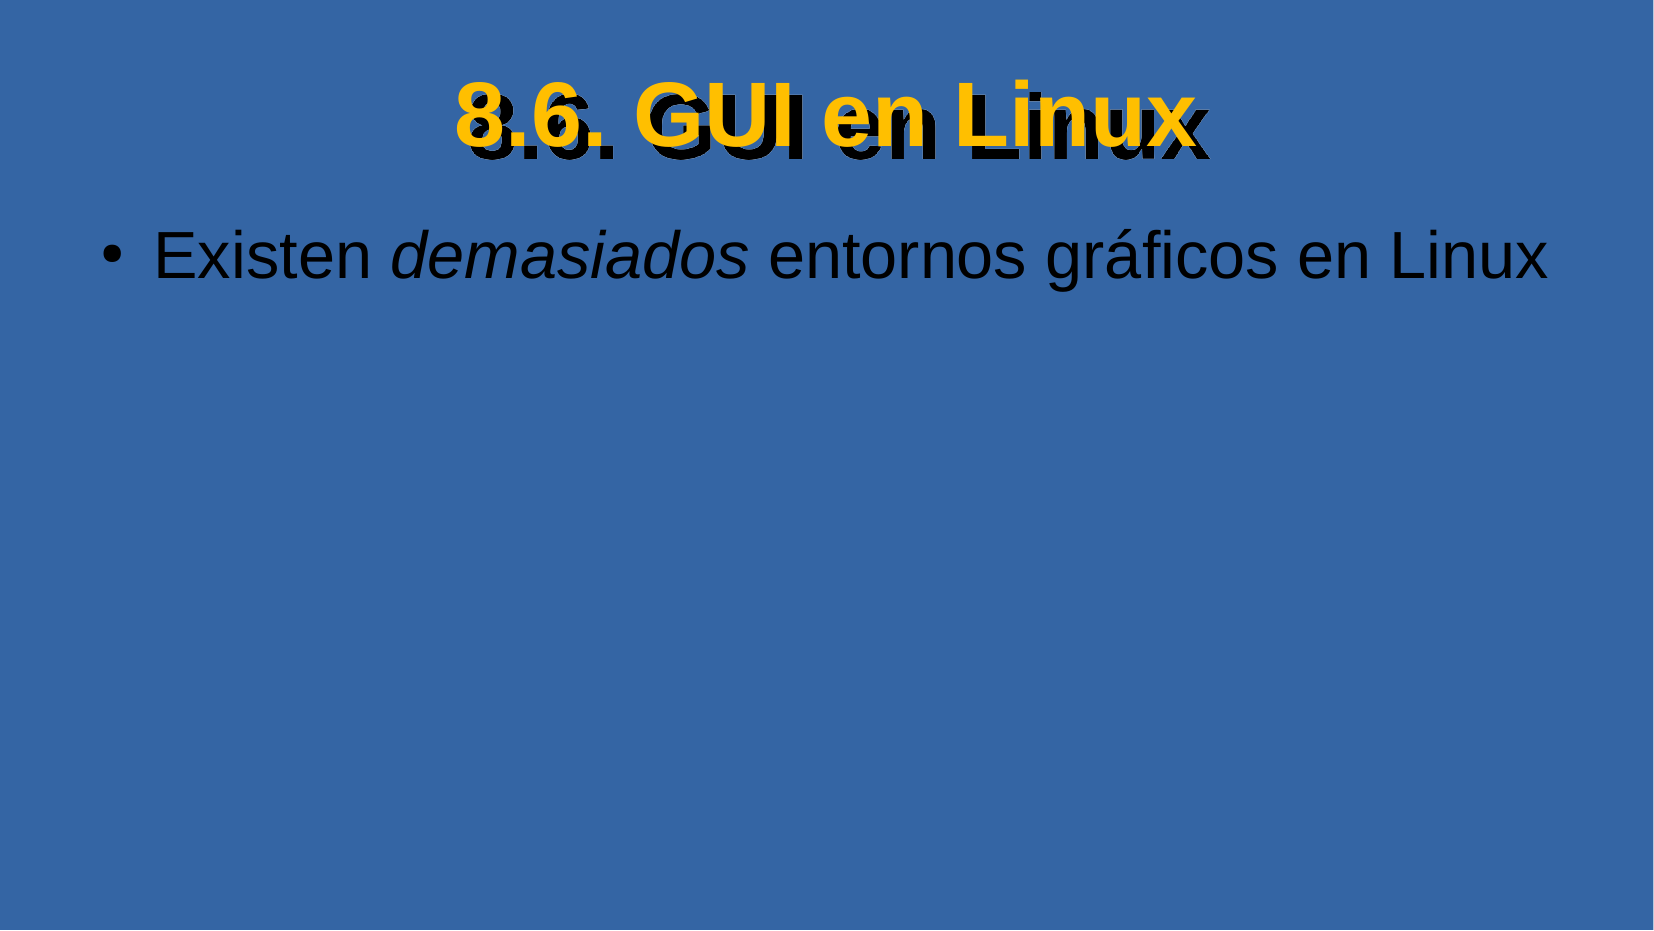

# 8.6. GUI en Linux
Existen demasiados entornos gráficos en Linux